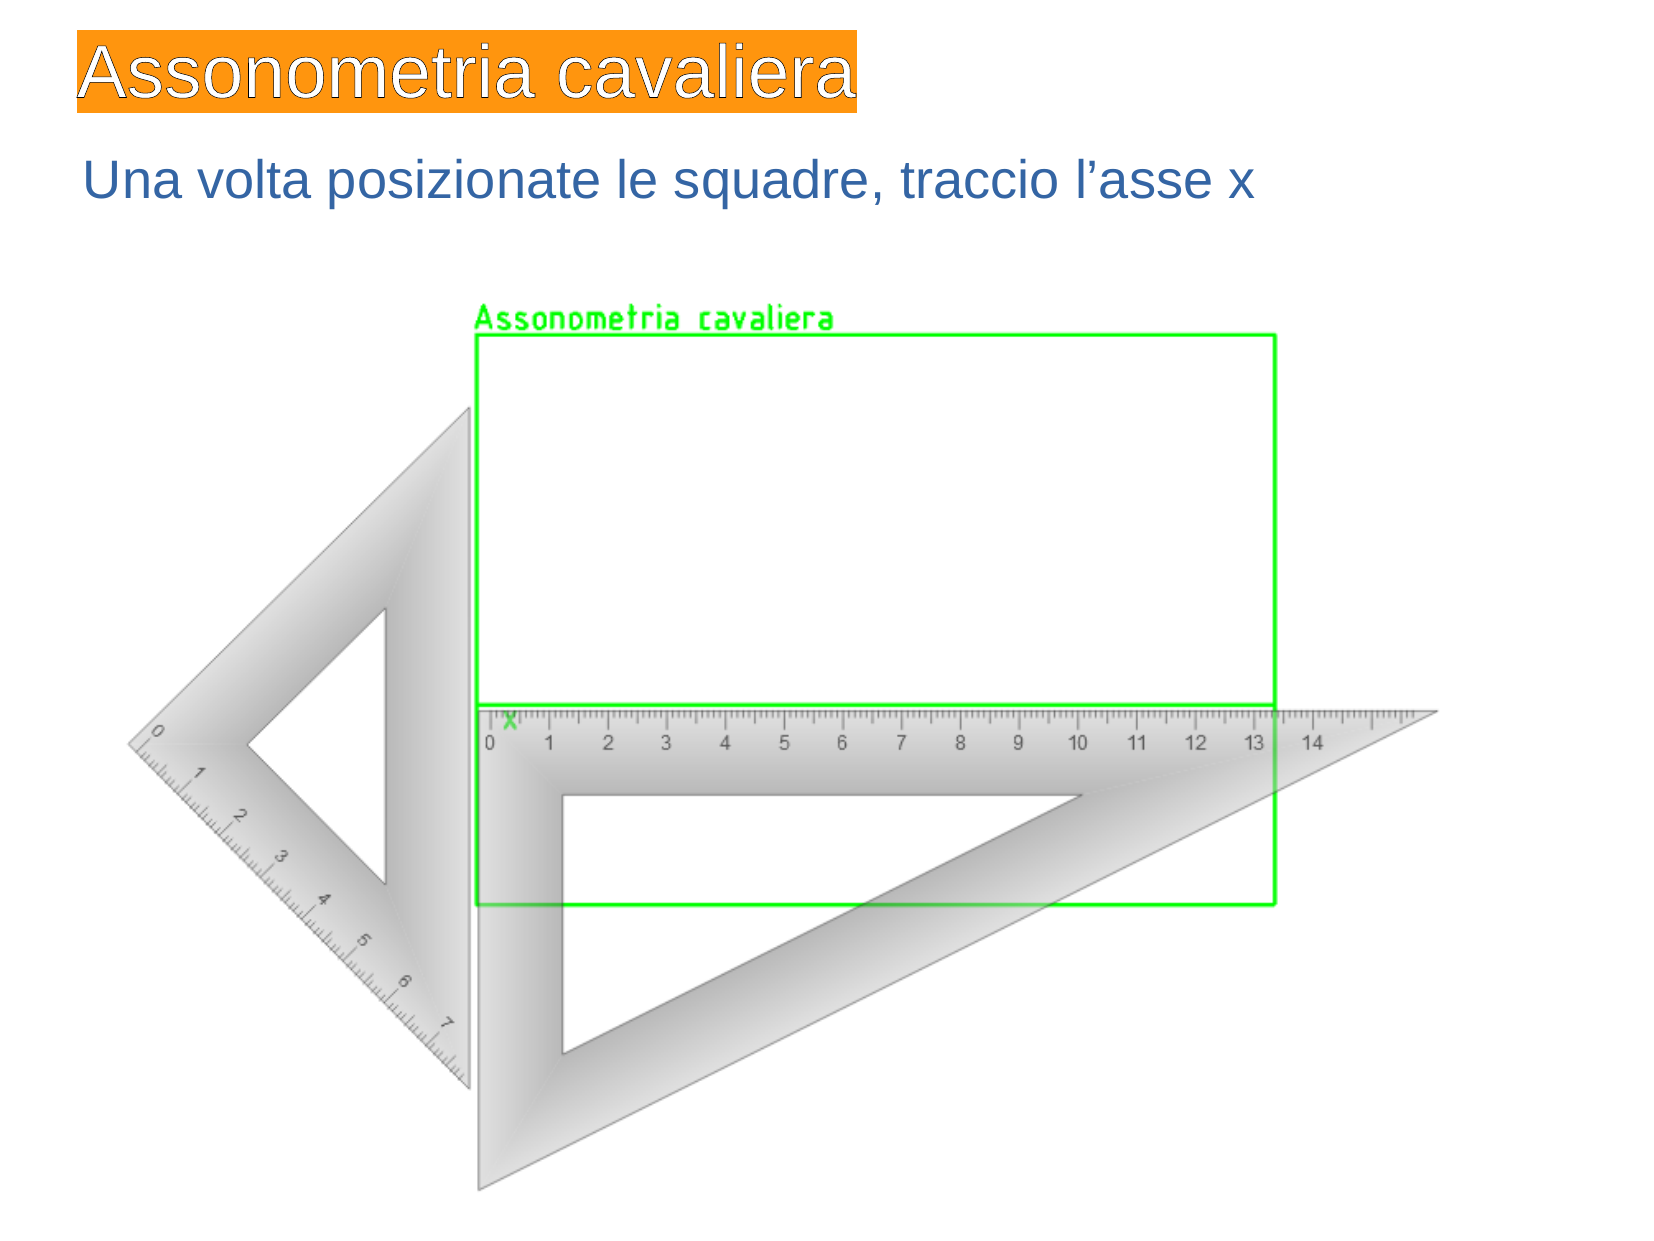

# Assonometria cavaliera
Una volta posizionate le squadre, traccio l’asse x